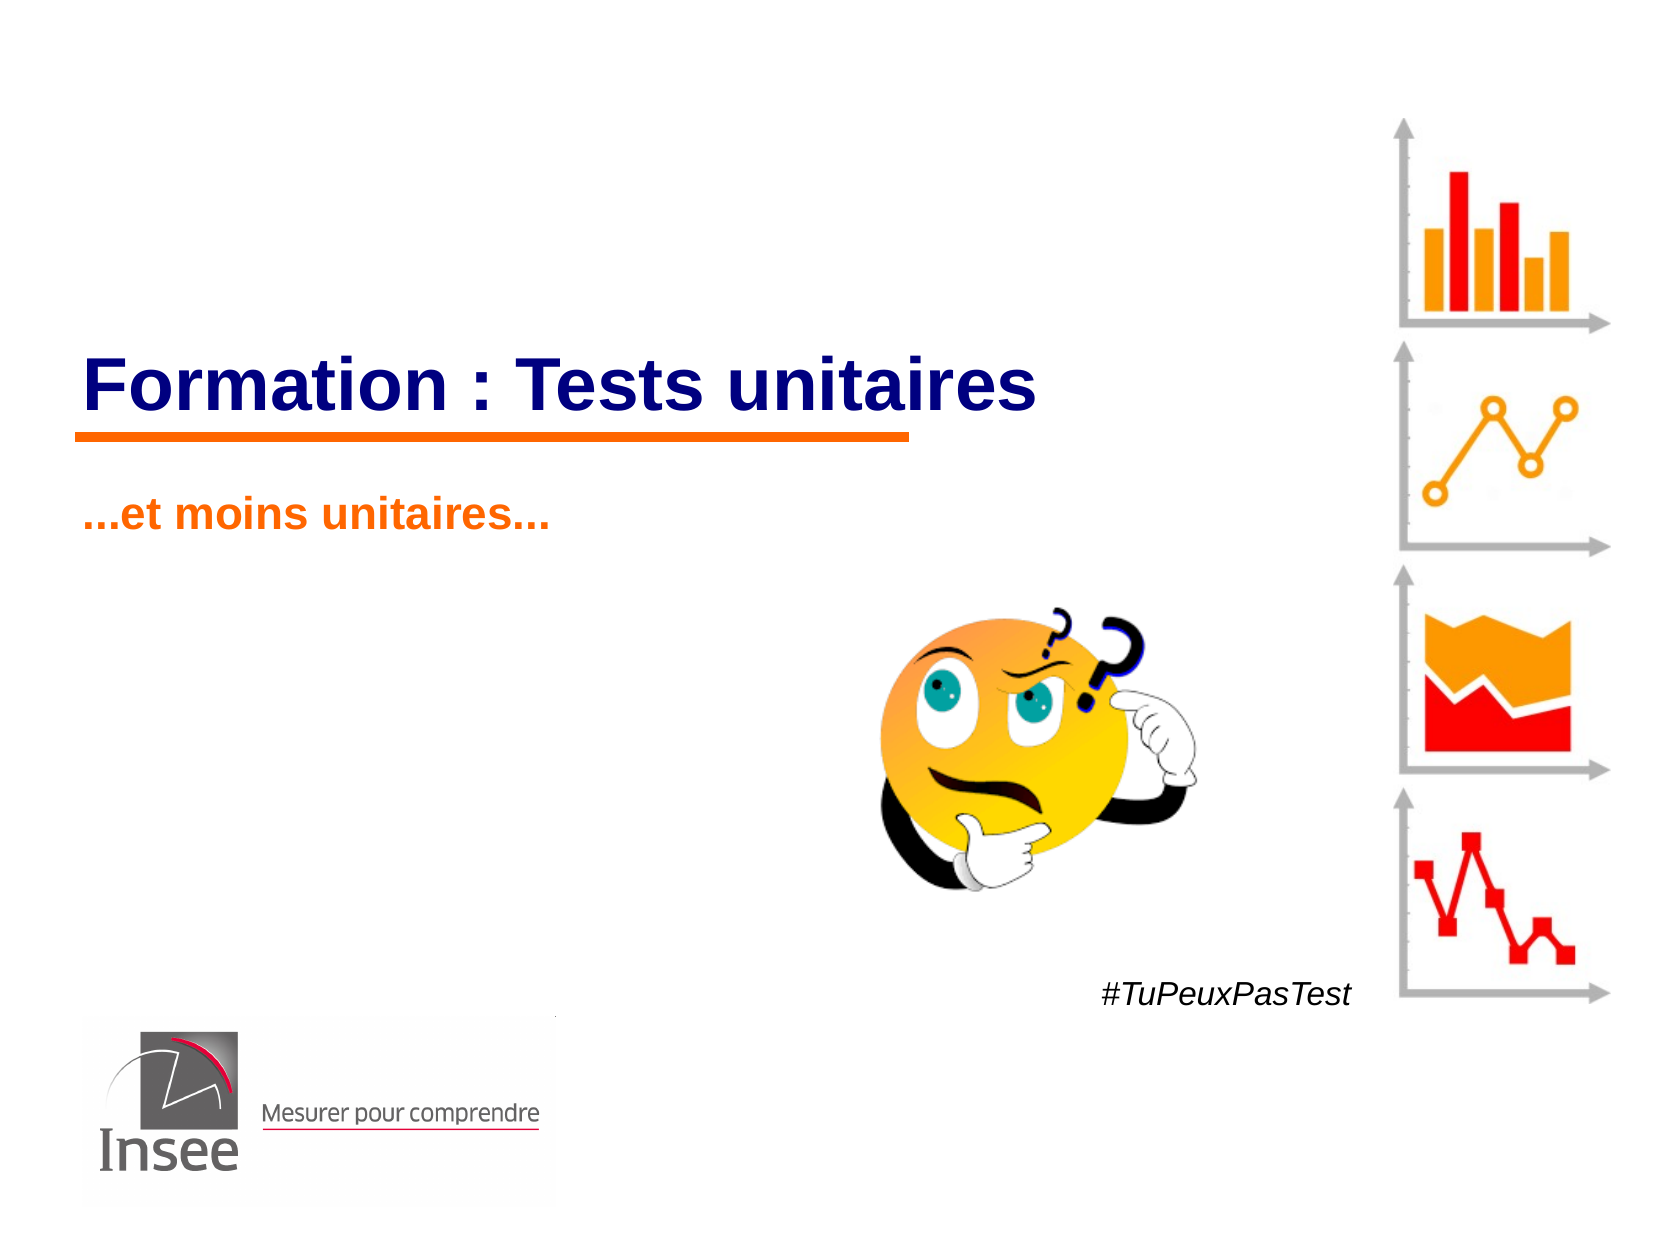

# Formation : Tests unitaires
...et moins unitaires...
#TuPeuxPasTest